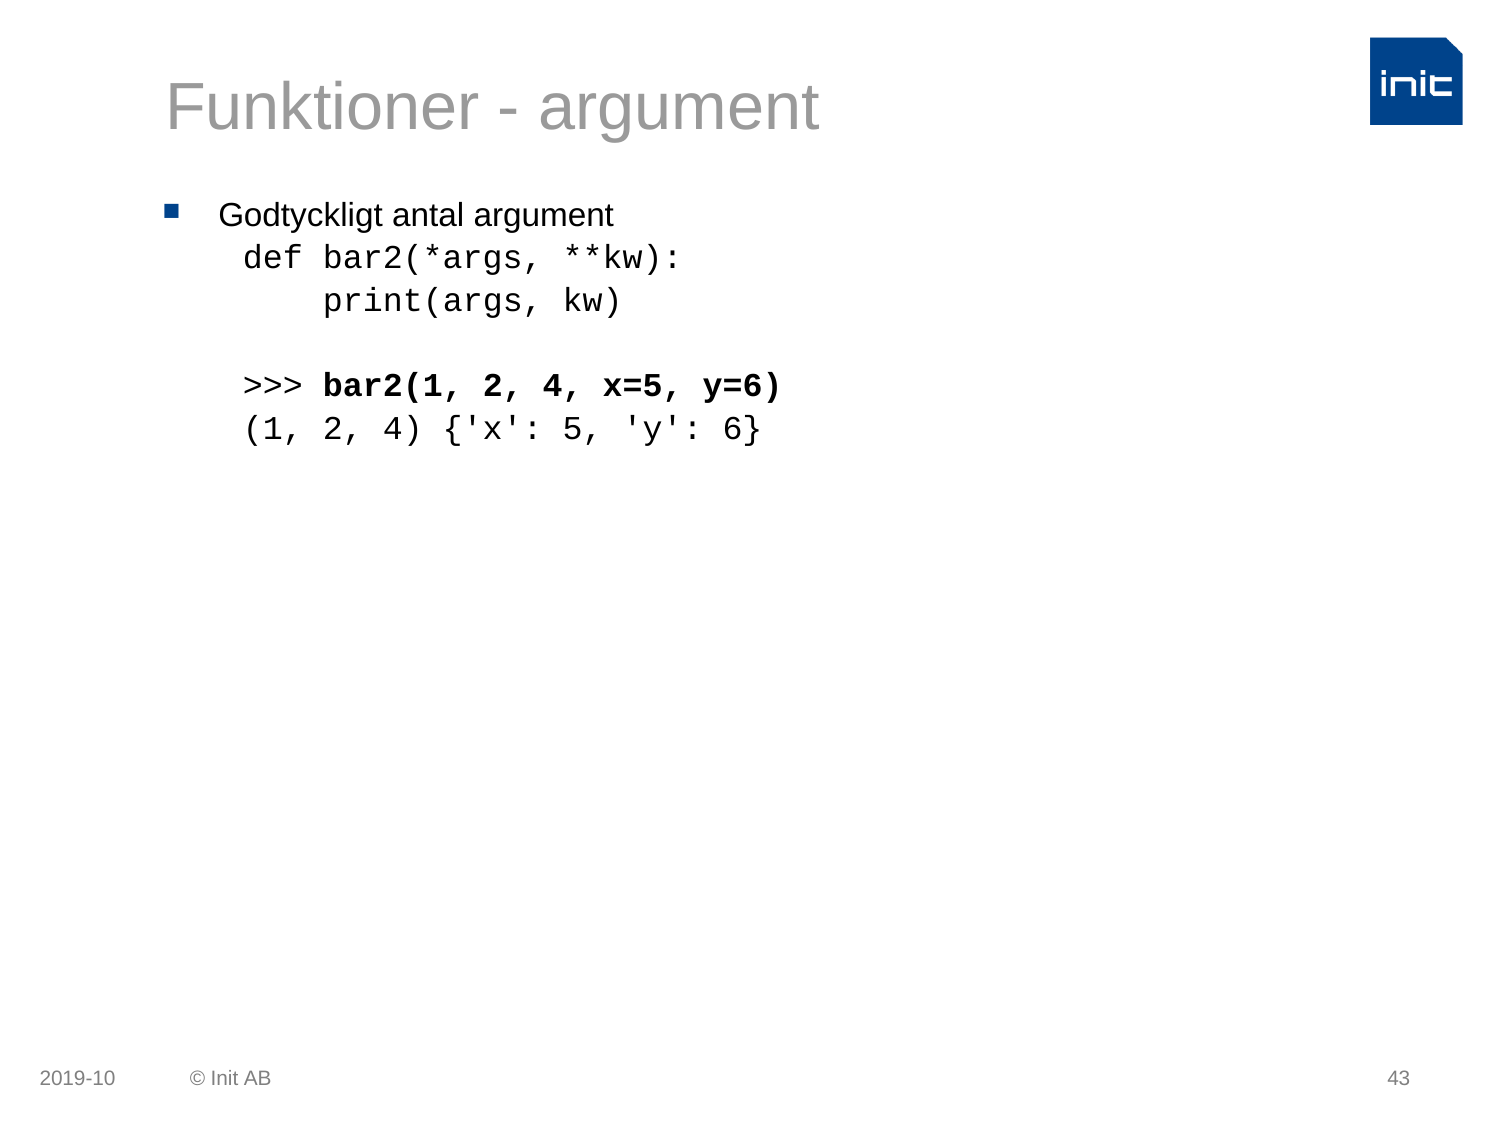

Funktioner - argument
Godtyckligt antal argument
def bar2(*args, **kw):
 print(args, kw)
>>> bar2(1, 2, 4, x=5, y=6)
(1, 2, 4) {'x': 5, 'y': 6}
2019-10
© Init AB